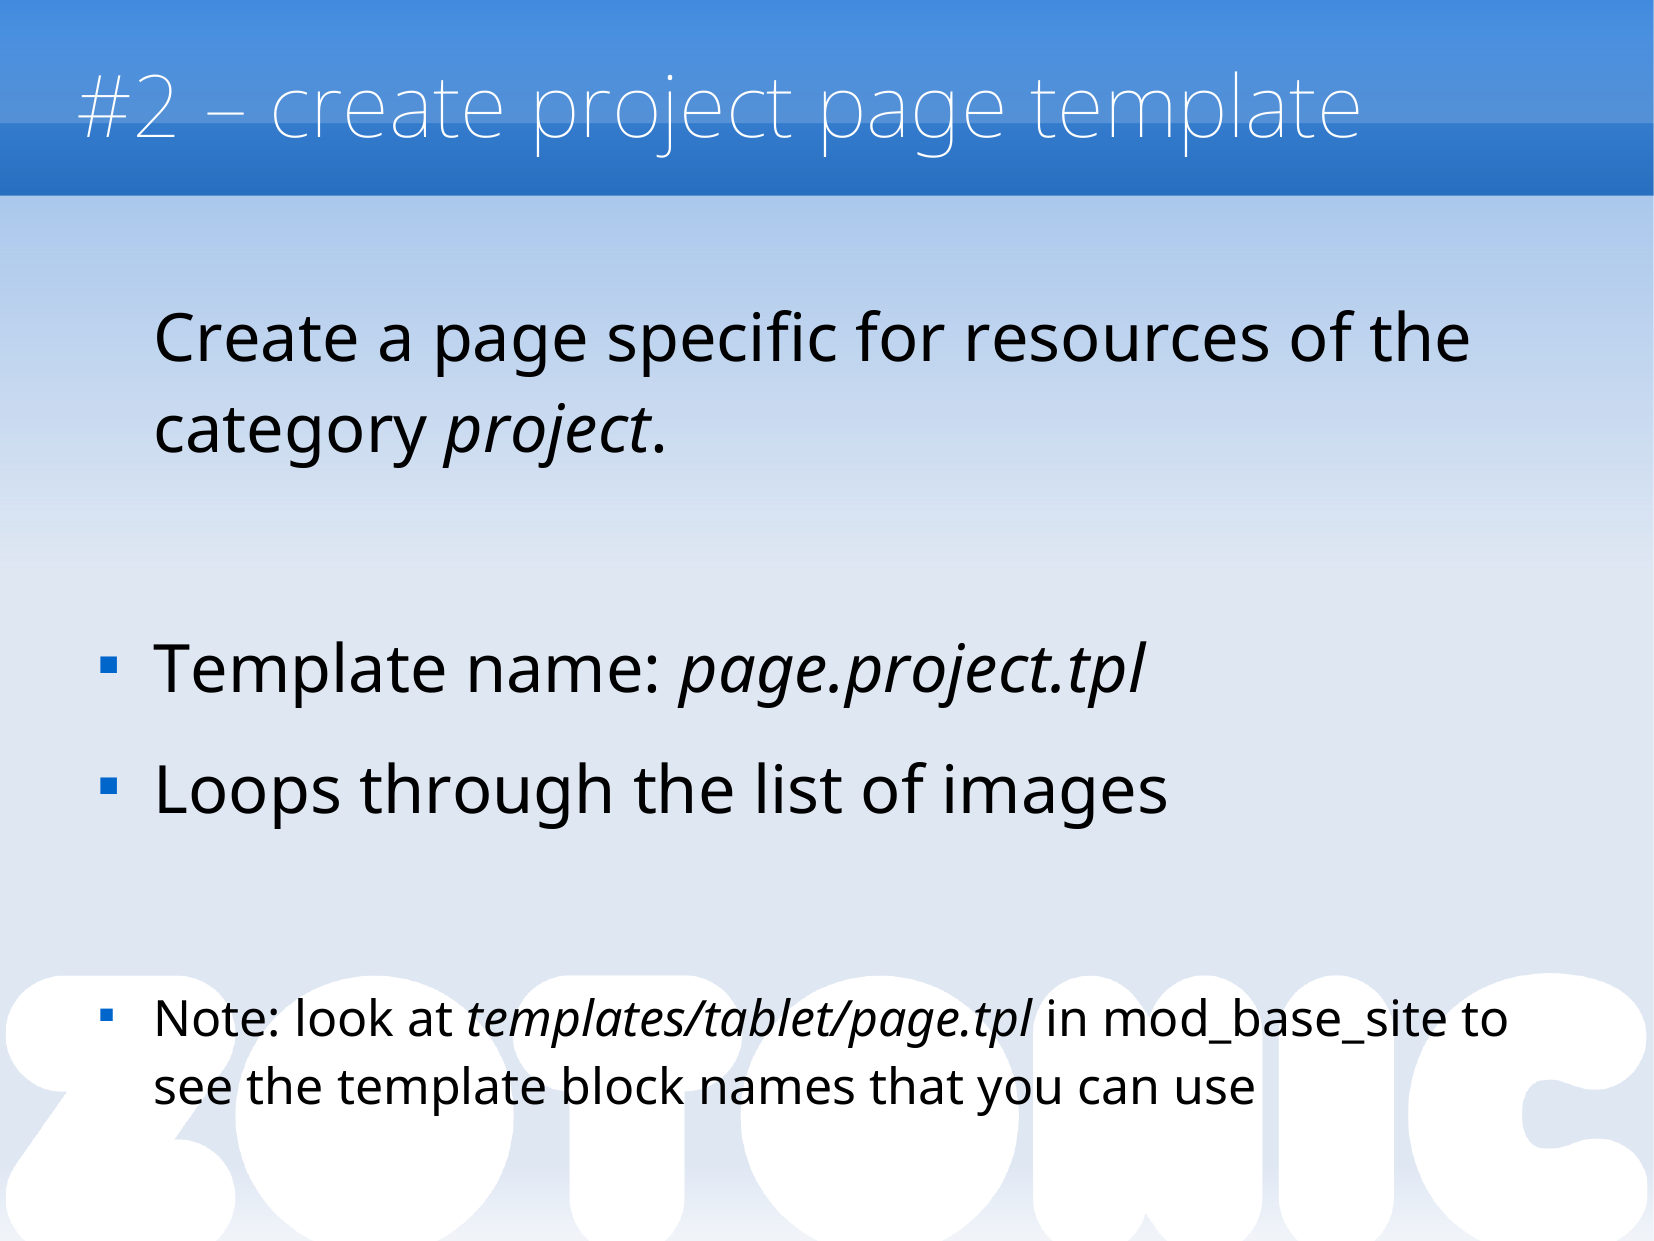

# #2 – create project page template
Create a page specific for resources of the category project.
Template name: page.project.tpl
Loops through the list of images
Note: look at templates/tablet/page.tpl in mod_base_site to see the template block names that you can use